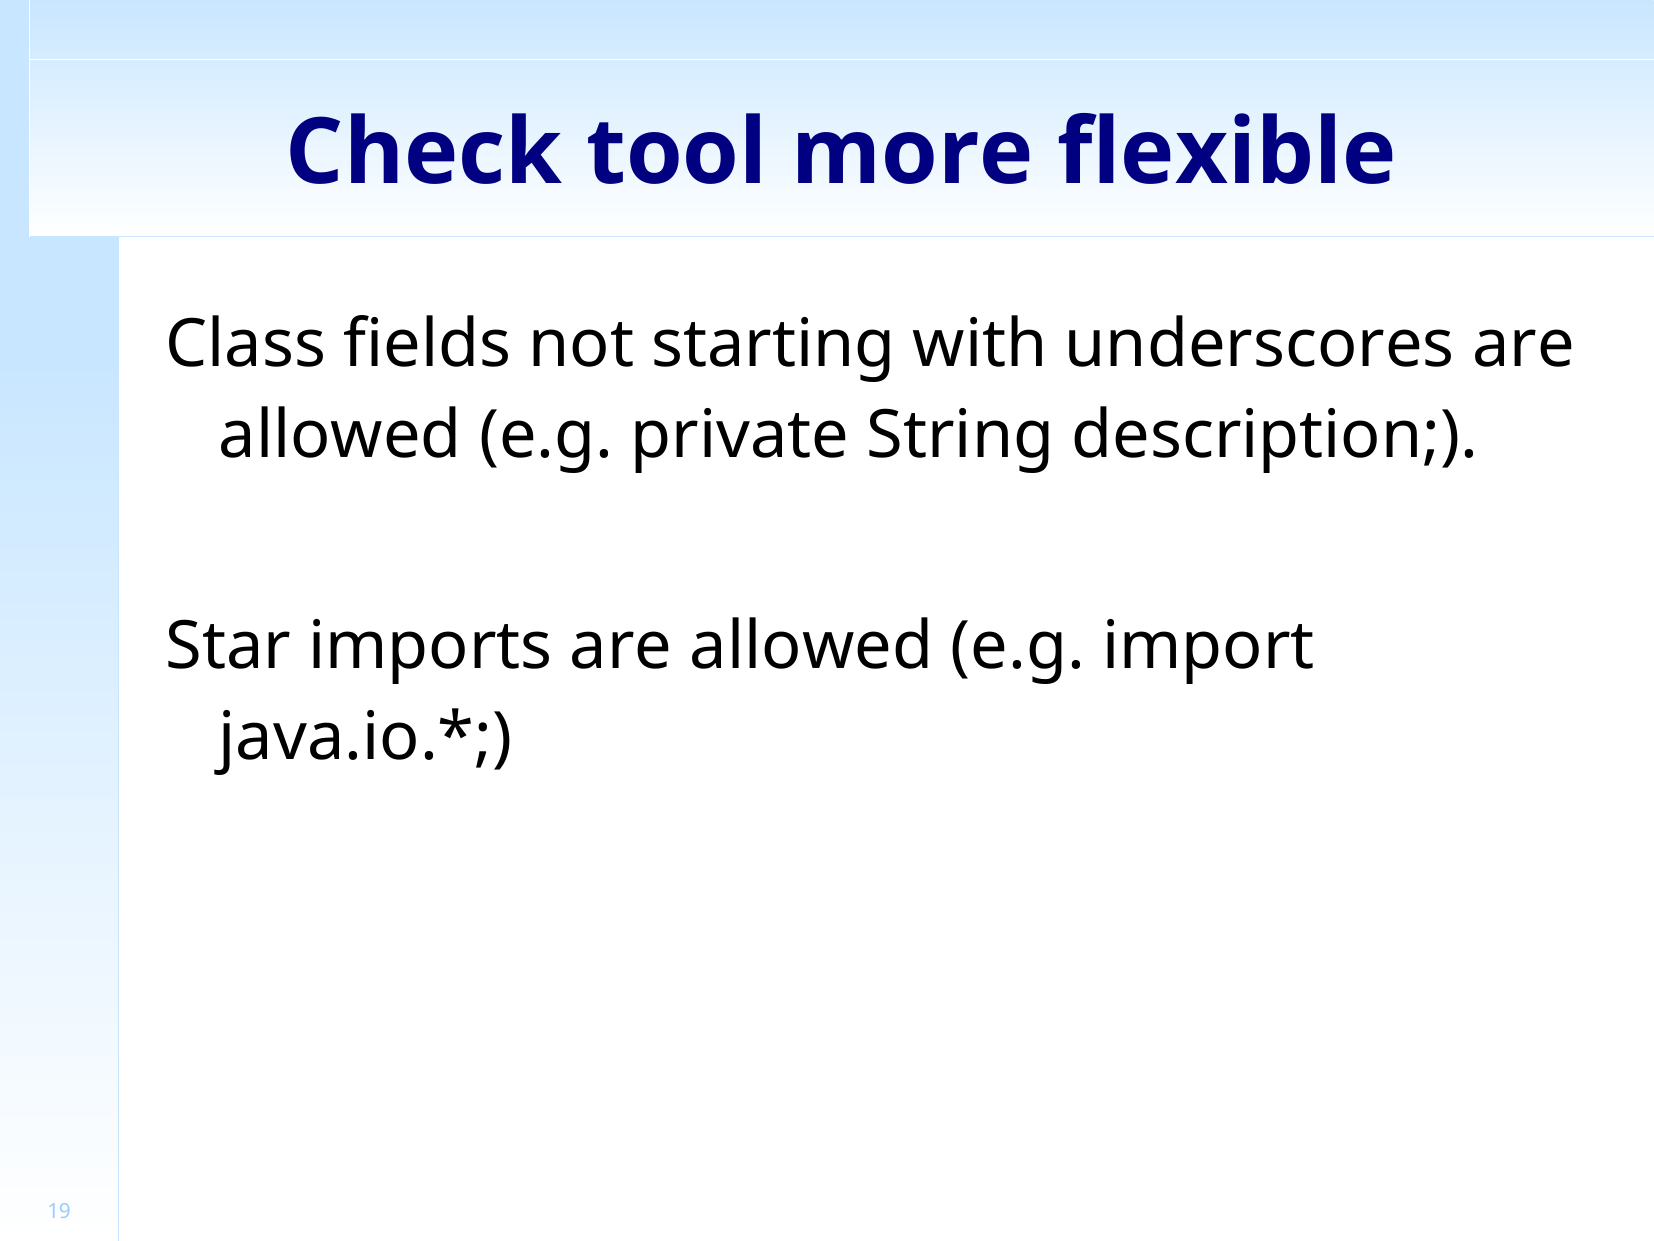

# Check tool more flexible
Class fields not starting with underscores are allowed (e.g. private String description;).
Star imports are allowed (e.g. import java.io.*;)